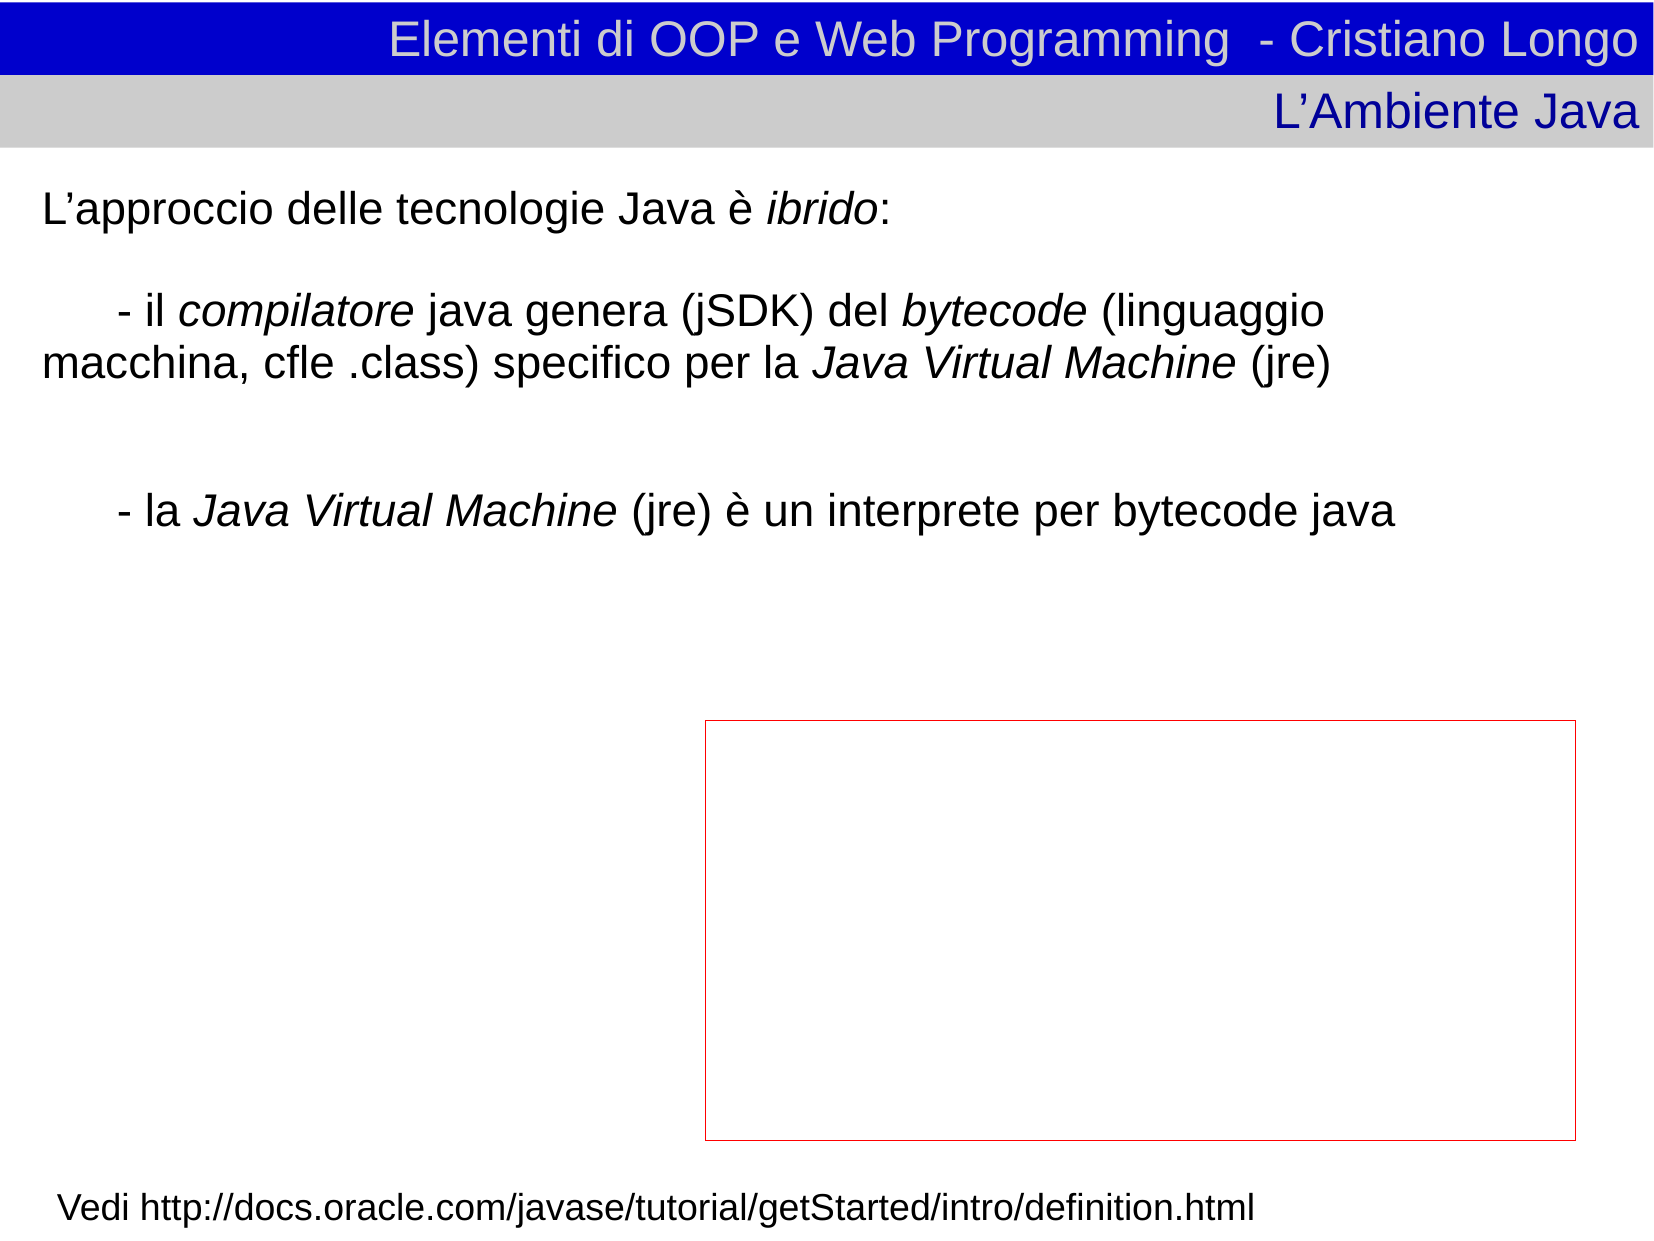

# Elementi di OOP e Web Programming - Cristiano Longo
L’Ambiente Java
L’approccio delle tecnologie Java è ibrido:
	- il compilatore java genera (jSDK) del bytecode (linguaggio macchina, cfle .class) specifico per la Java Virtual Machine (jre)
	- la Java Virtual Machine (jre) è un interprete per bytecode java
Vedi http://docs.oracle.com/javase/tutorial/getStarted/intro/definition.html